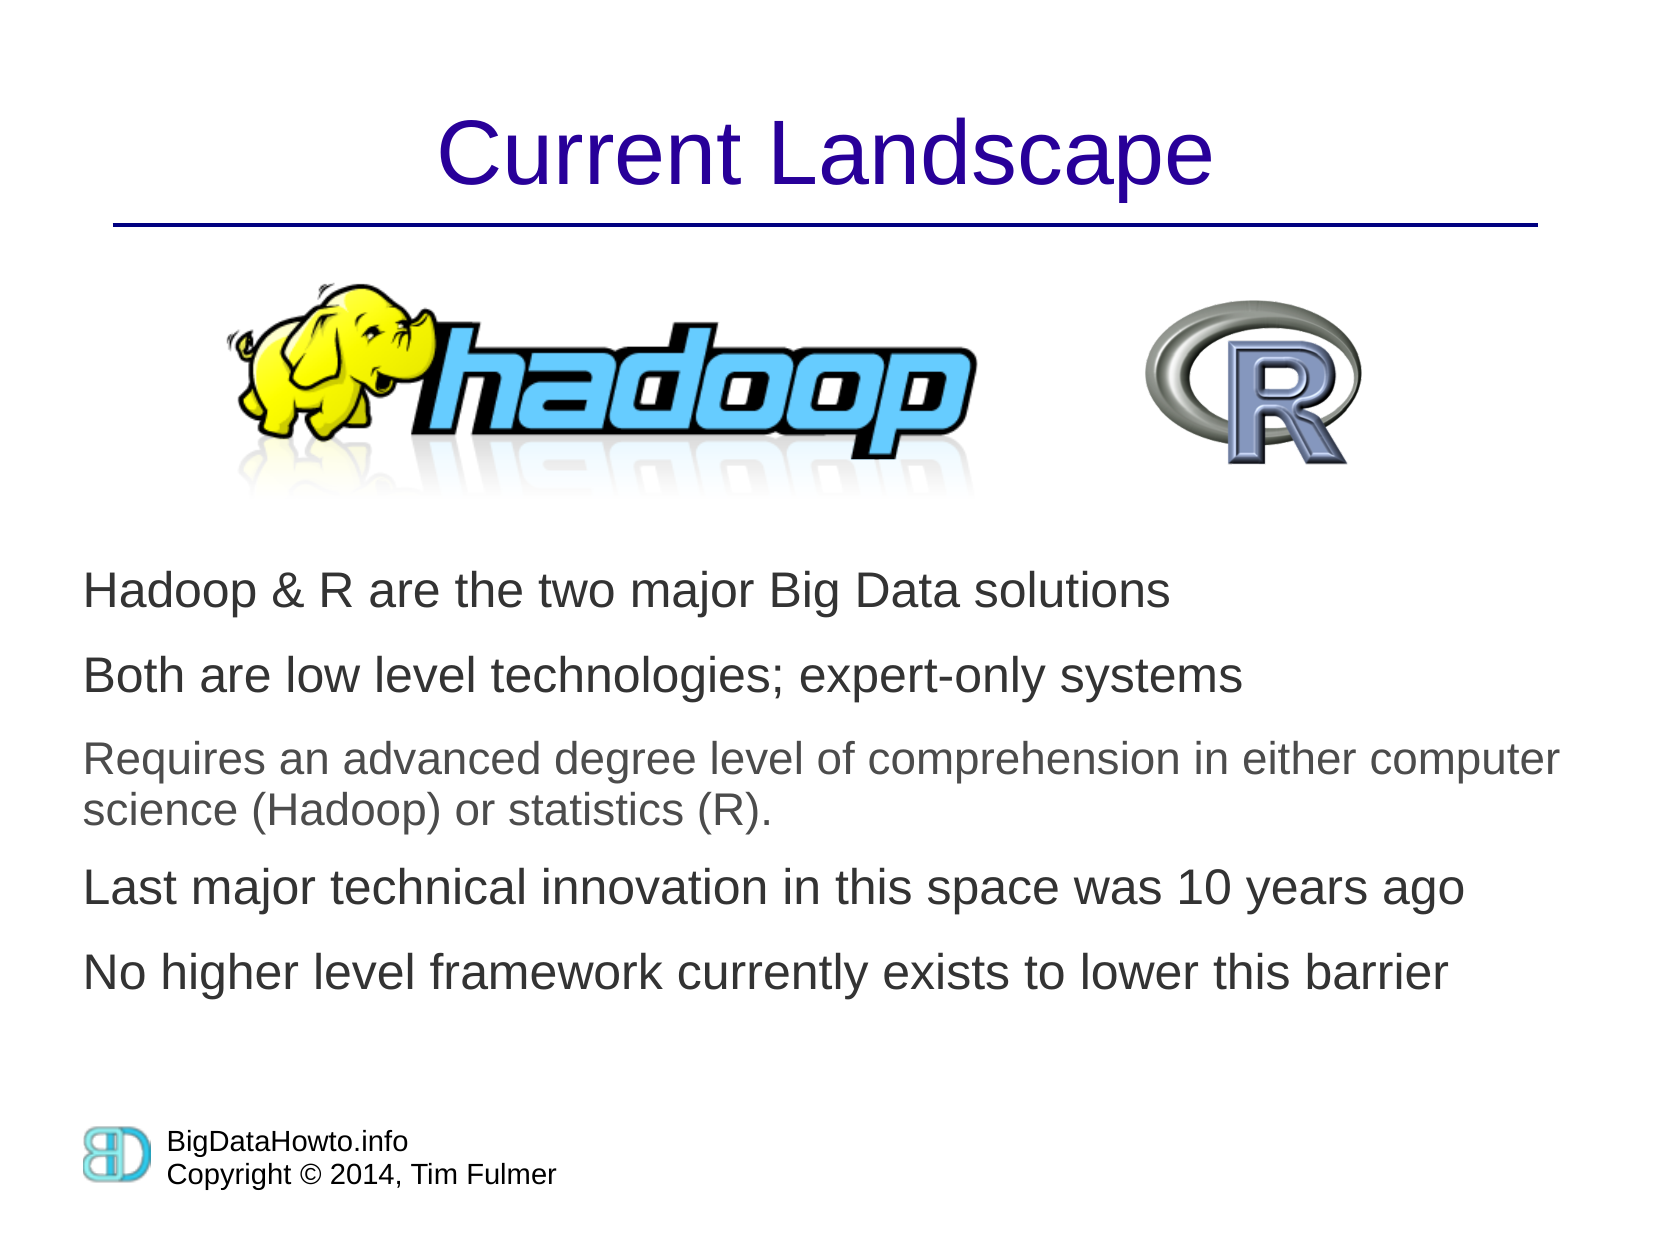

# Current Landscape
Hadoop & R are the two major Big Data solutions
Both are low level technologies; expert-only systems
Requires an advanced degree level of comprehension in either computer science (Hadoop) or statistics (R).
Last major technical innovation in this space was 10 years ago
No higher level framework currently exists to lower this barrier